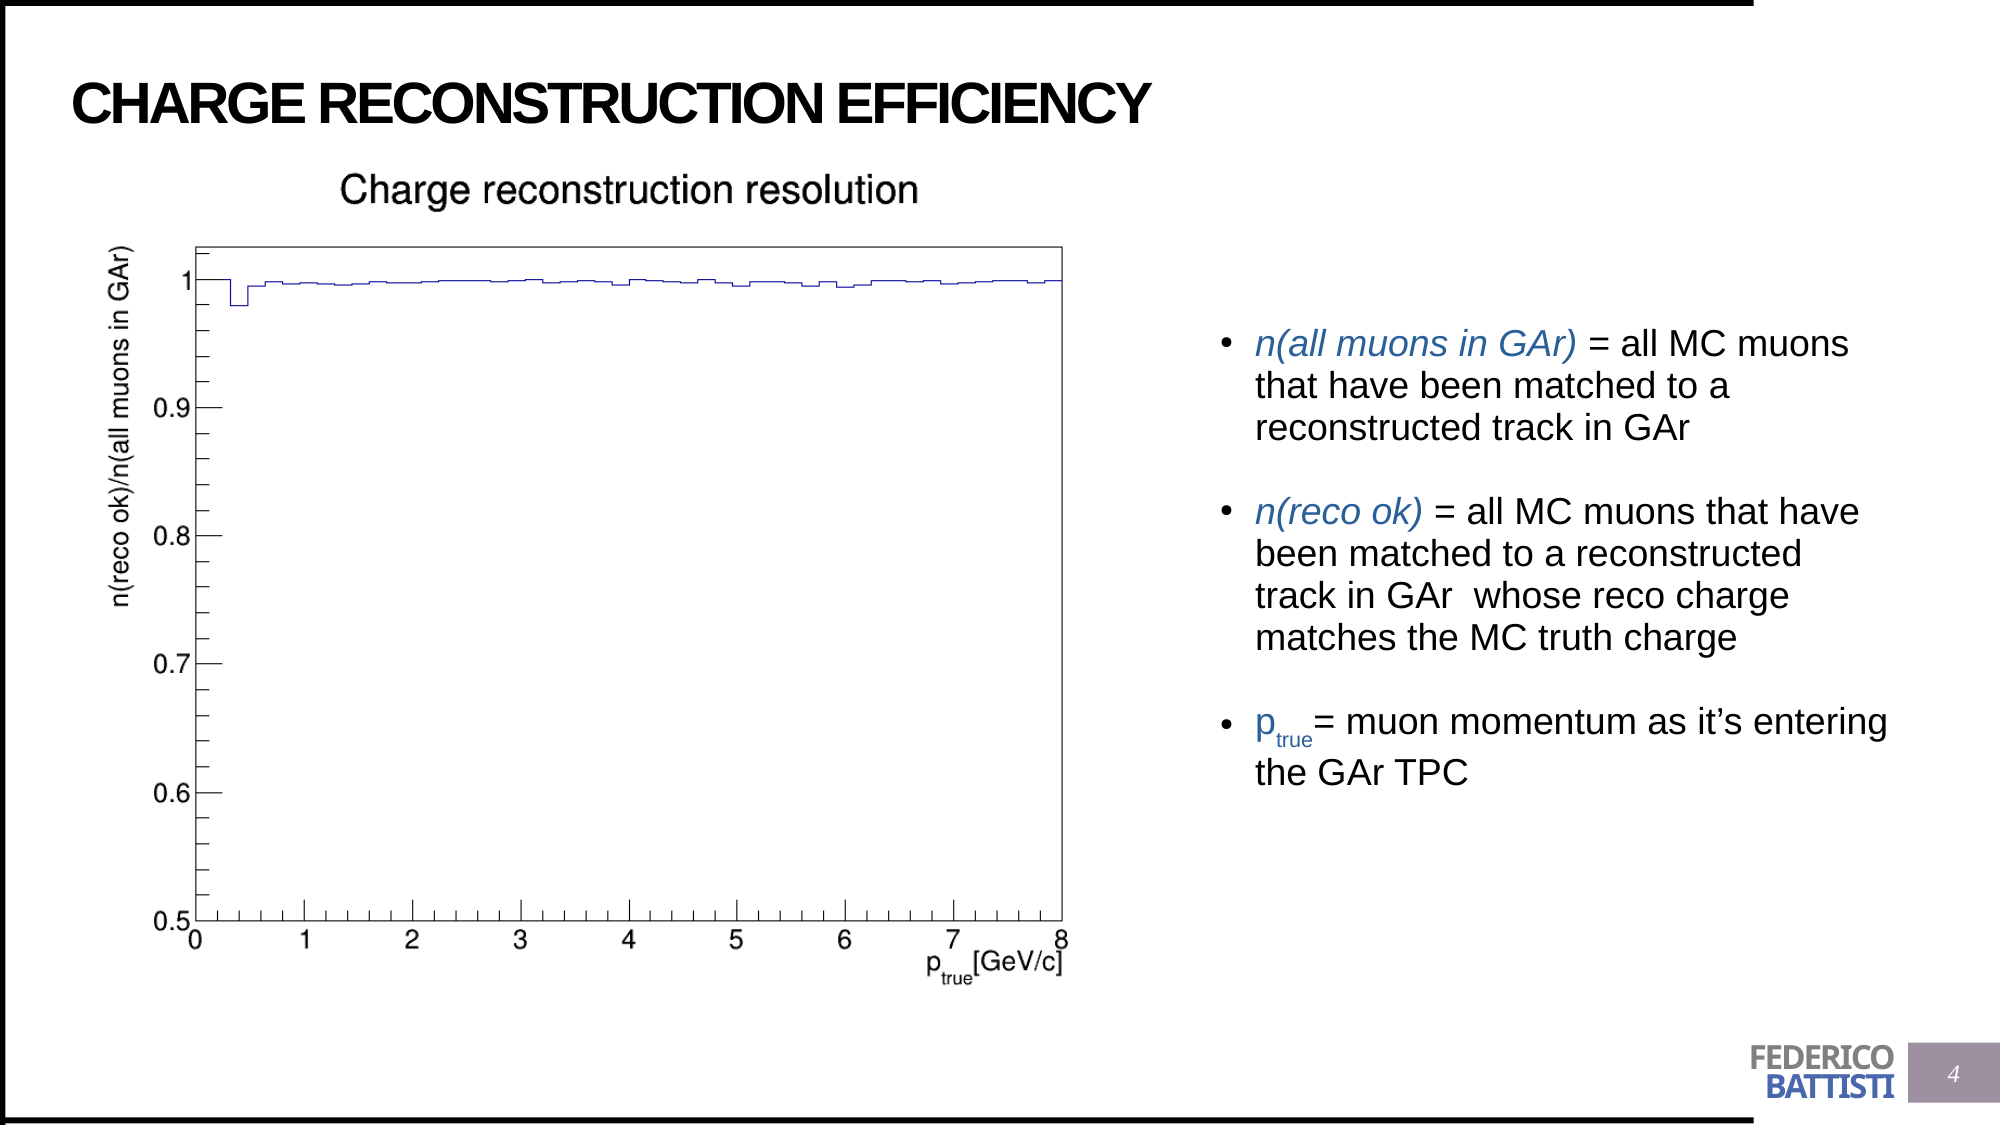

# CHARGE reconstruction EFFICIENCY
n(all muons in GAr) = all MC muons that have been matched to a reconstructed track in GAr
n(reco ok) = all MC muons that have been matched to a reconstructed track in GAr whose reco charge matches the MC truth charge
ptrue= muon momentum as it’s entering the GAr TPC